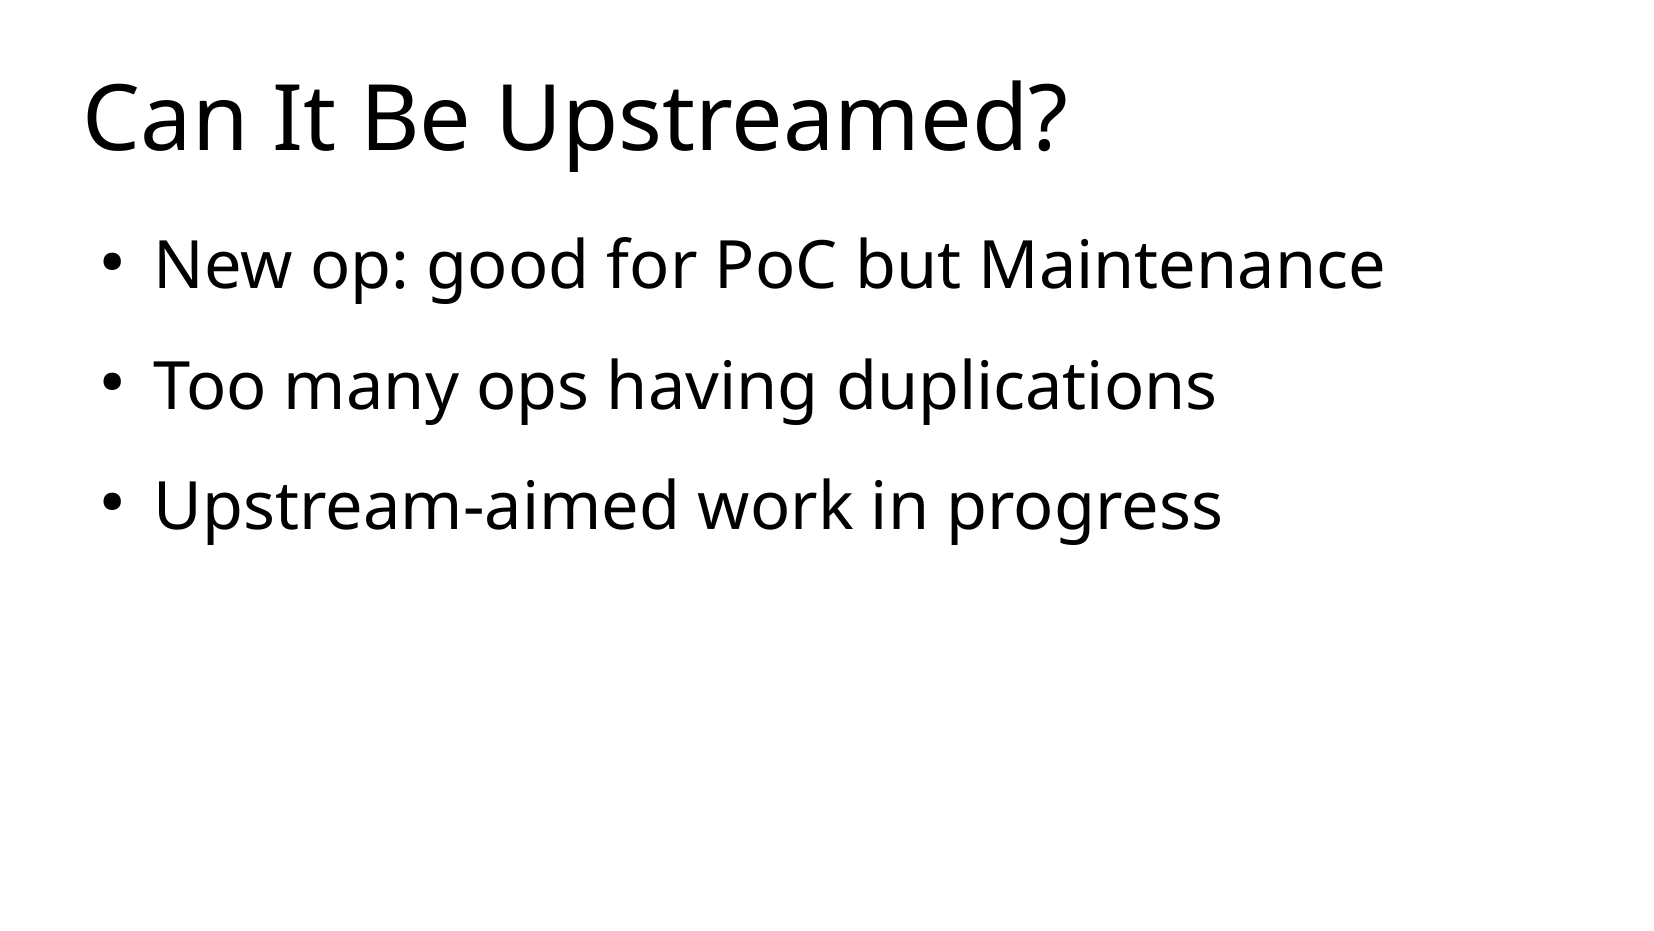

# Can It Be Upstreamed?
New op: good for PoC but Maintenance
Too many ops having duplications
Upstream-aimed work in progress